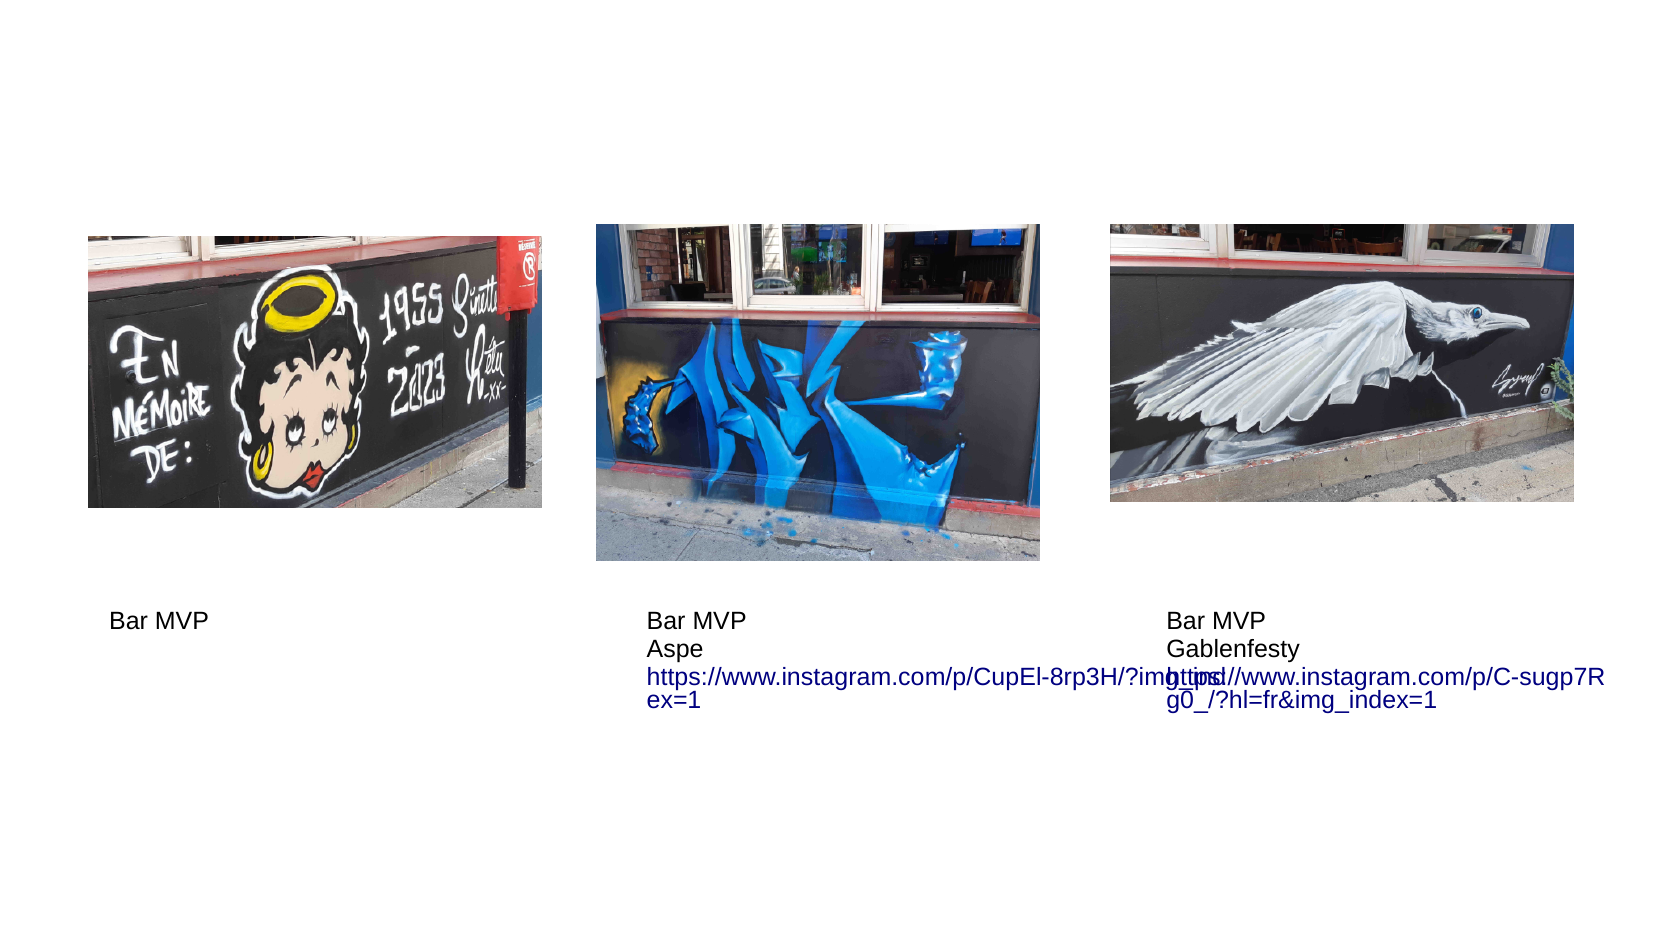

Bar MVP
Bar MVP
Aspe
https://www.instagram.com/p/CupEl-8rp3H/?img_index=1
Bar MVP
Gablenfesty
https://www.instagram.com/p/C-sugp7Rg0_/?hl=fr&img_index=1